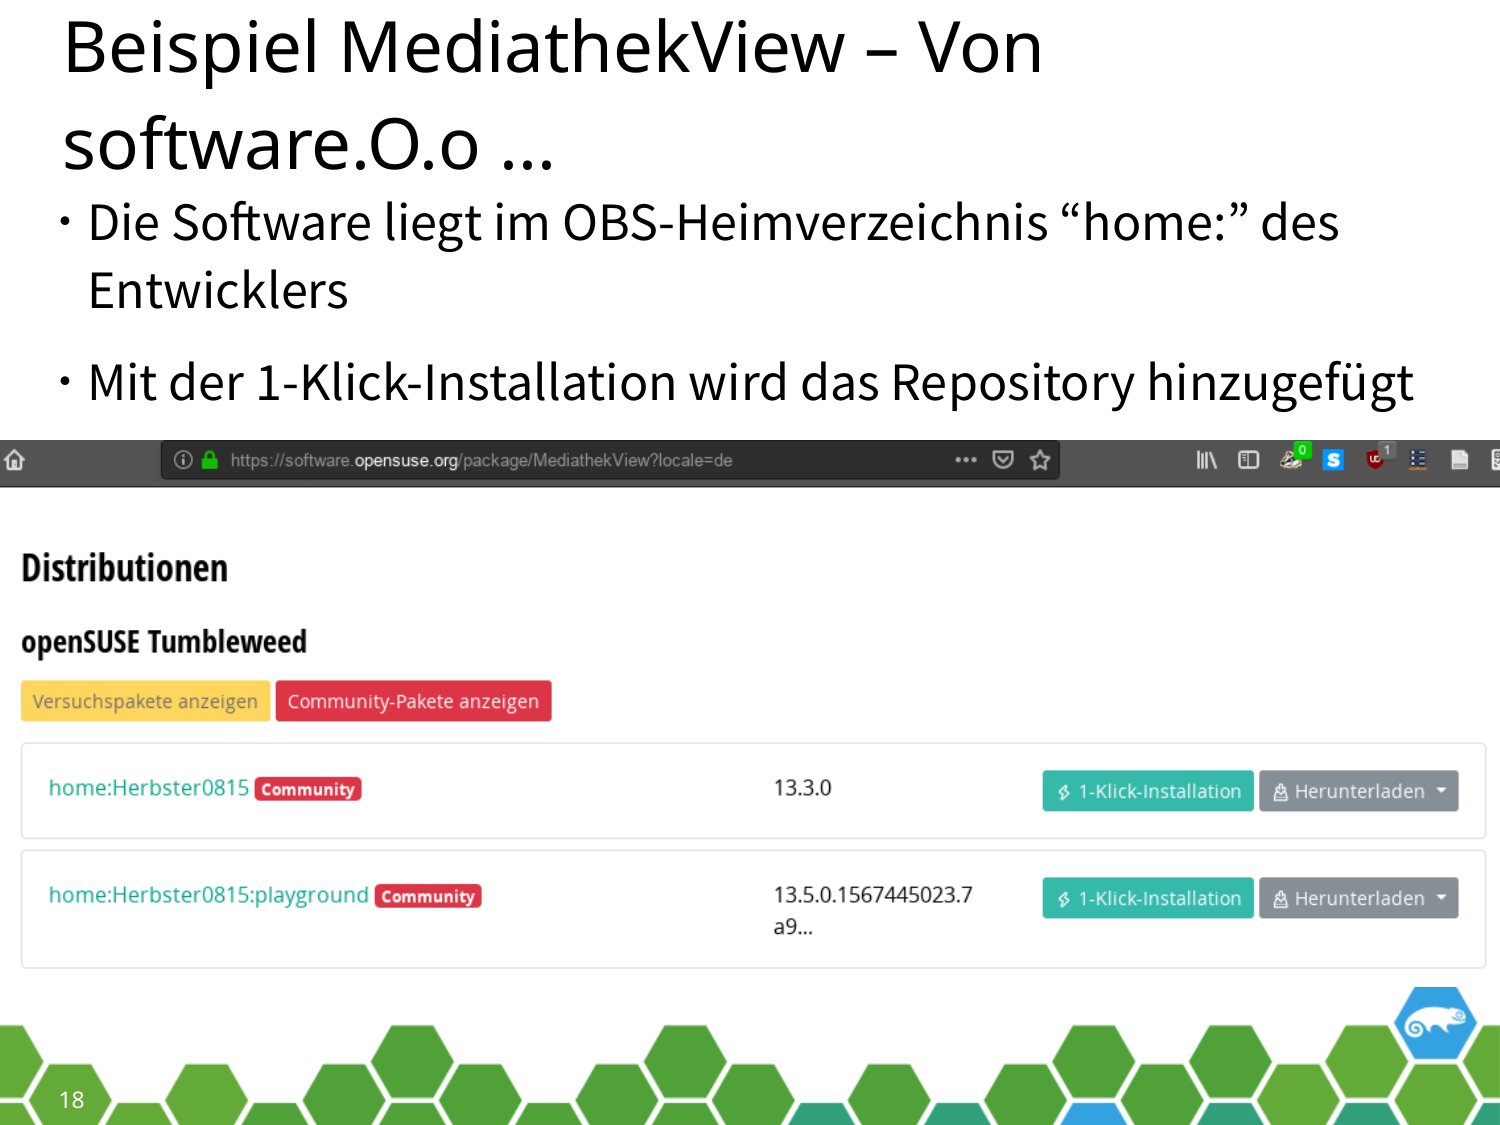

# Beispiel MediathekView – Von software.O.o ...
Die Software liegt im OBS-Heimverzeichnis “home:” des Entwicklers
Mit der 1-Klick-Installation wird das Repository hinzugefügt